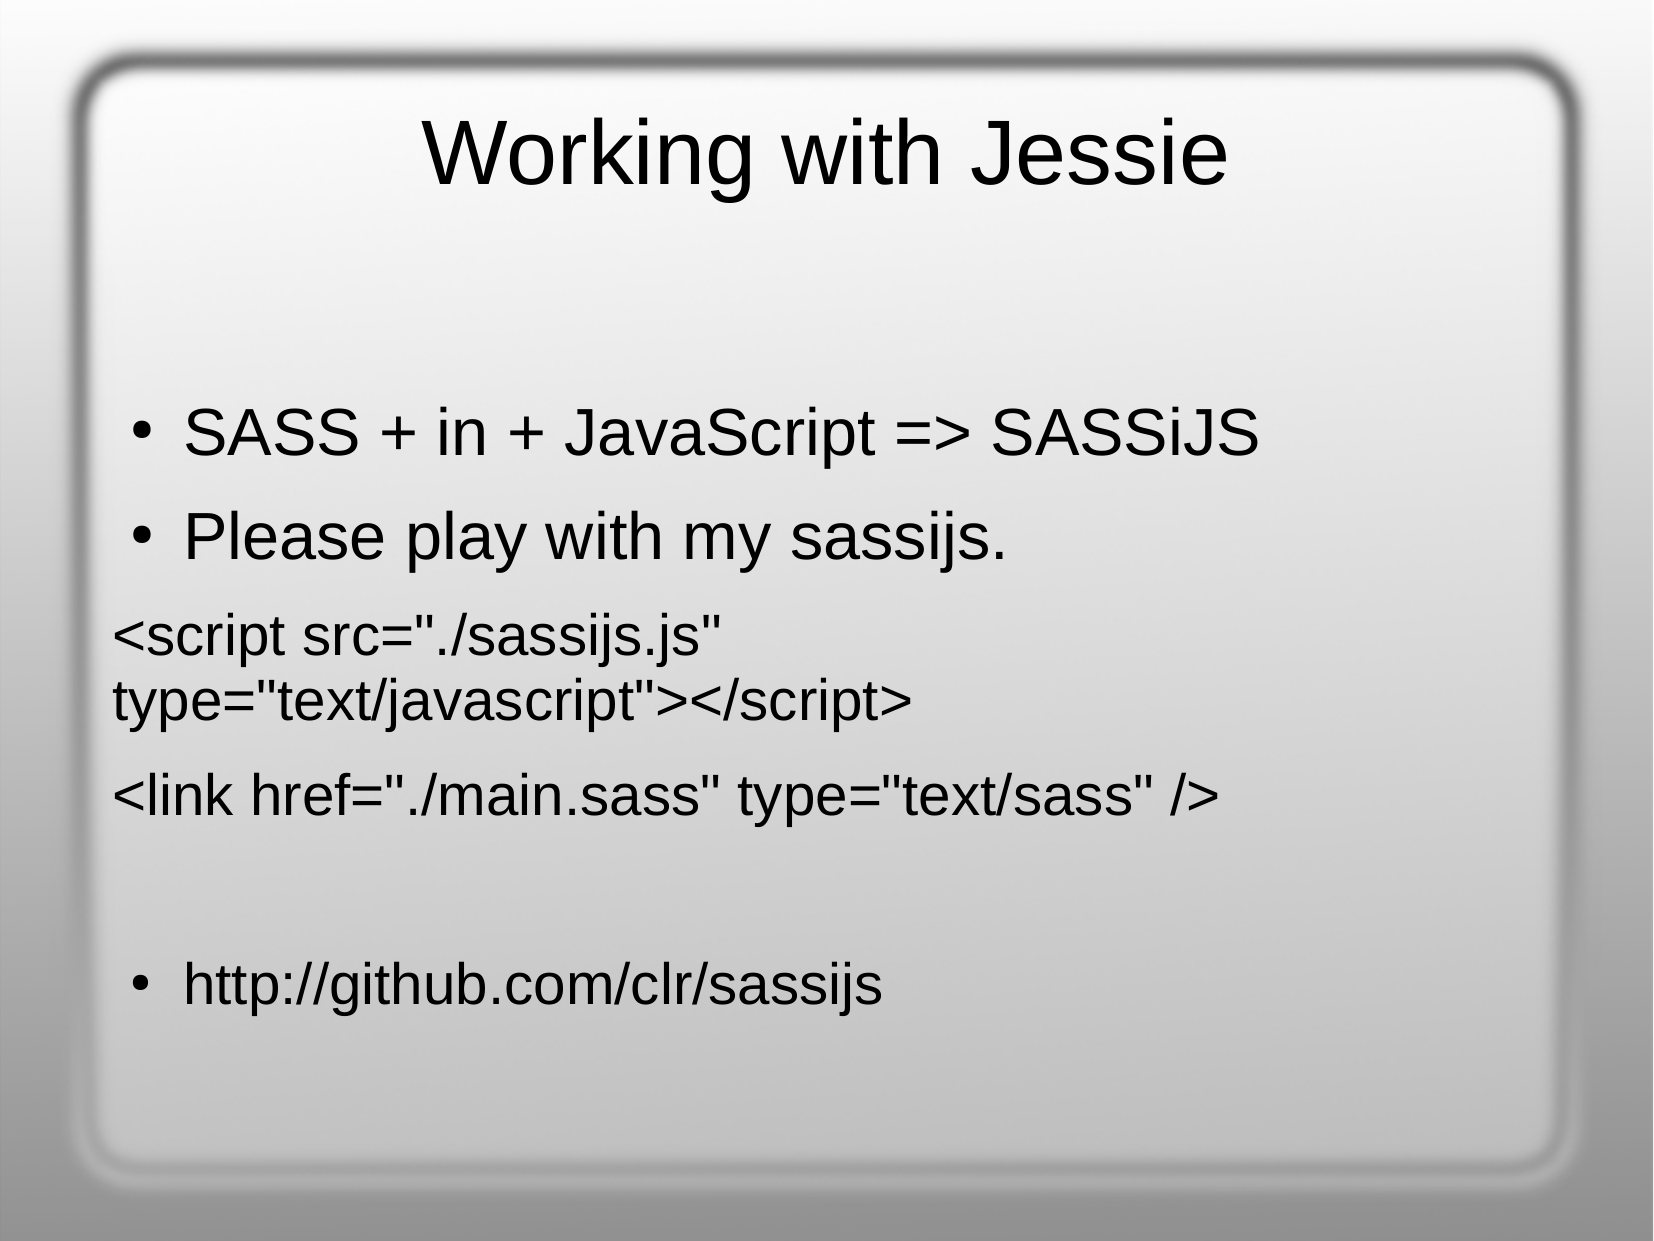

# Working with Jessie
SASS + in + JavaScript => SASSiJS
Please play with my sassijs.
<script src="./sassijs.js" type="text/javascript"></script>
<link href="./main.sass" type="text/sass" />
http://github.com/clr/sassijs